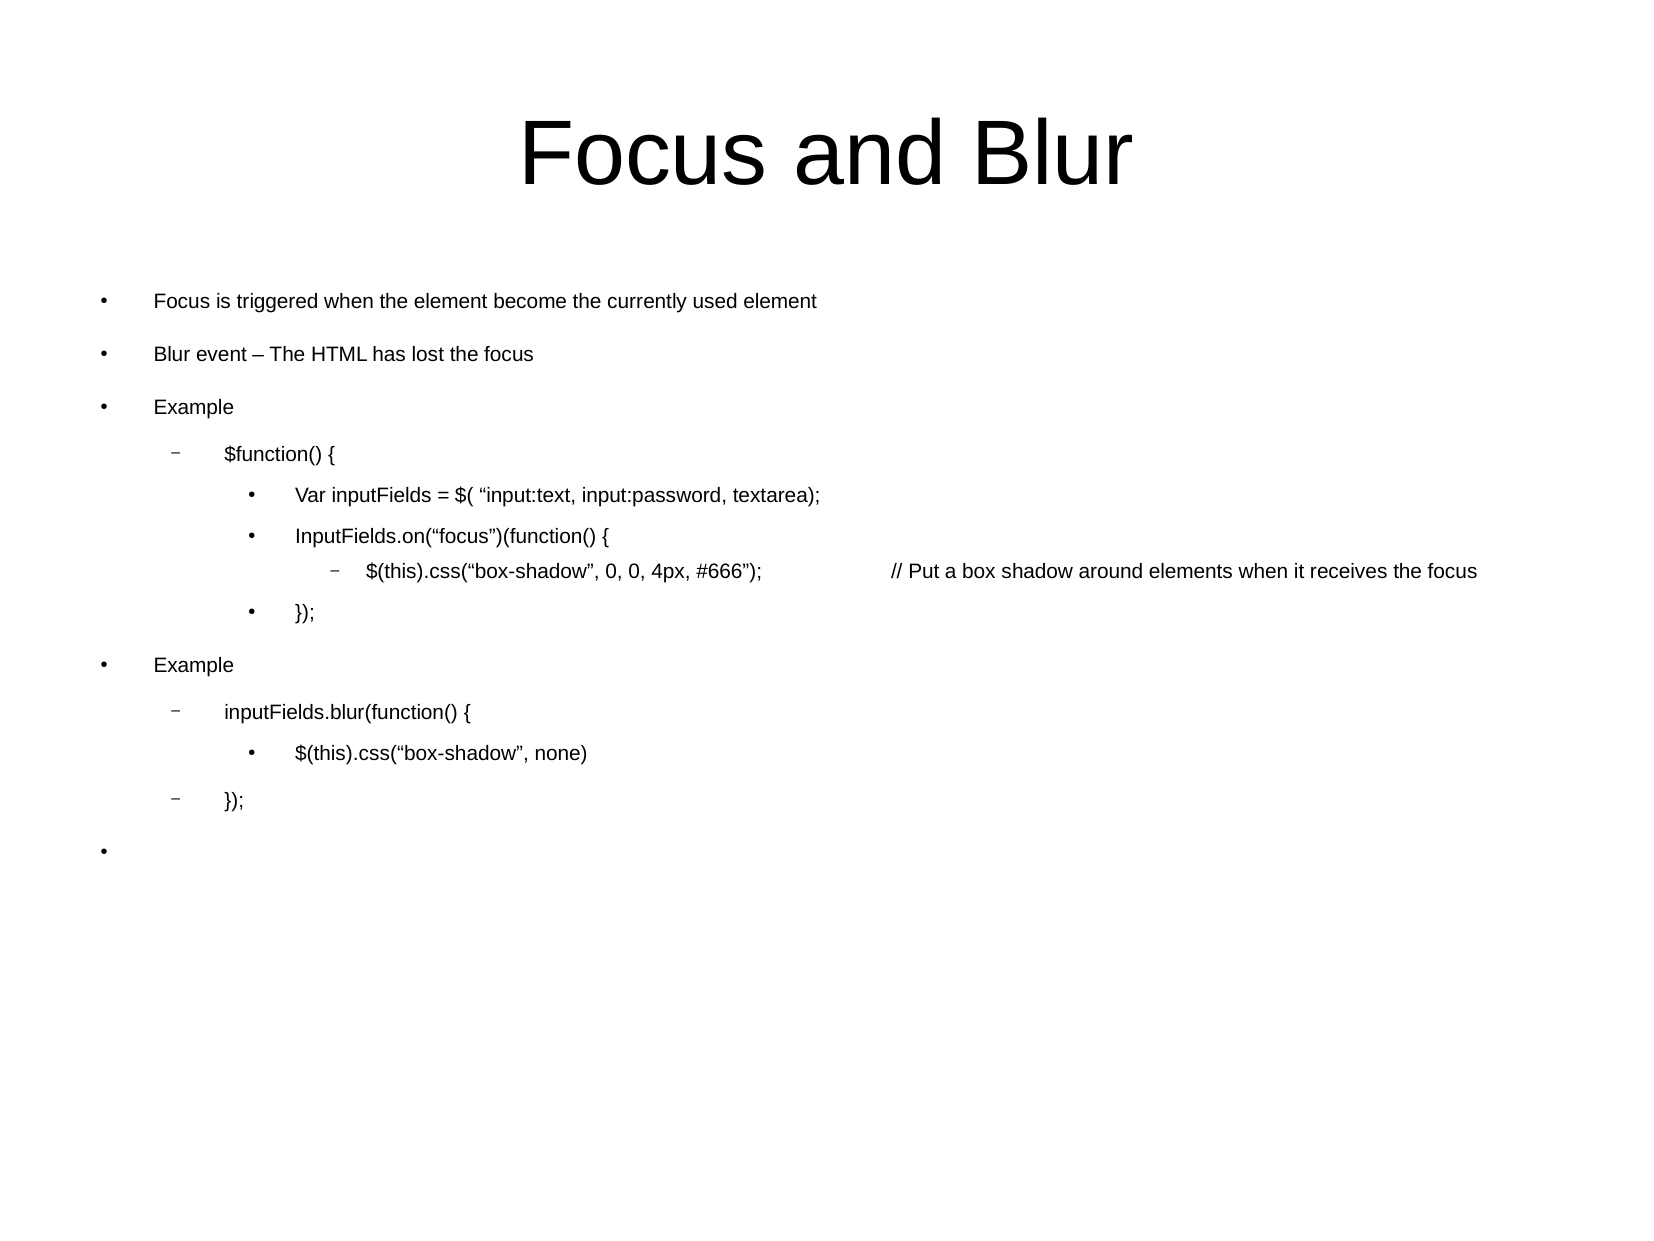

# Focus and Blur
Focus is triggered when the element become the currently used element
Blur event – The HTML has lost the focus
Example
$function() {
Var inputFields = $( “input:text, input:password, textarea);
InputFields.on(“focus”)(function() {
$(this).css(“box-shadow”, 0, 0, 4px, #666”);		// Put a box shadow around elements when it receives the focus
});
Example
inputFields.blur(function() {
$(this).css(“box-shadow”, none)
});